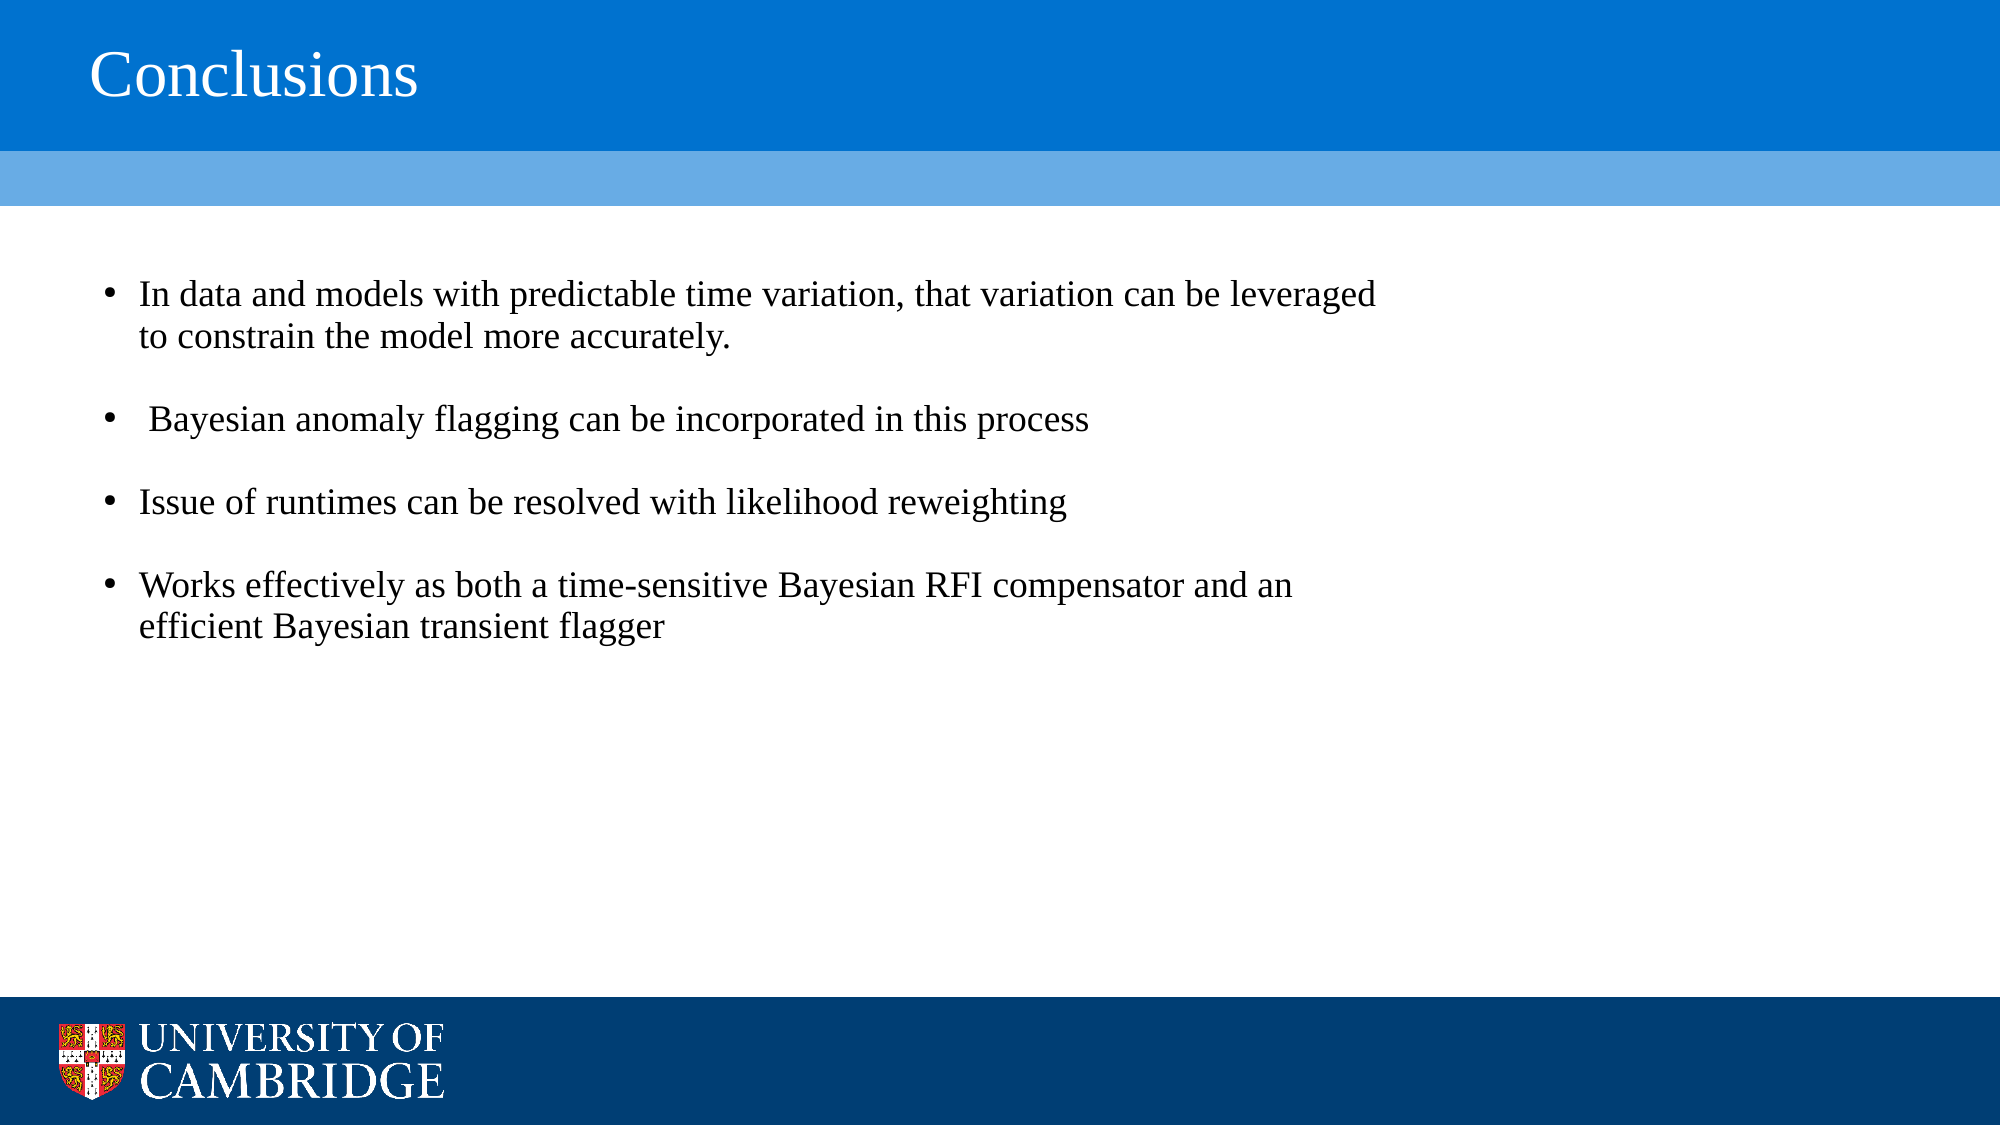

# Conclusions
In data and models with predictable time variation, that variation can be leveraged to constrain the model more accurately.
 Bayesian anomaly flagging can be incorporated in this process
Issue of runtimes can be resolved with likelihood reweighting
Works effectively as both a time-sensitive Bayesian RFI compensator and an efficient Bayesian transient flagger